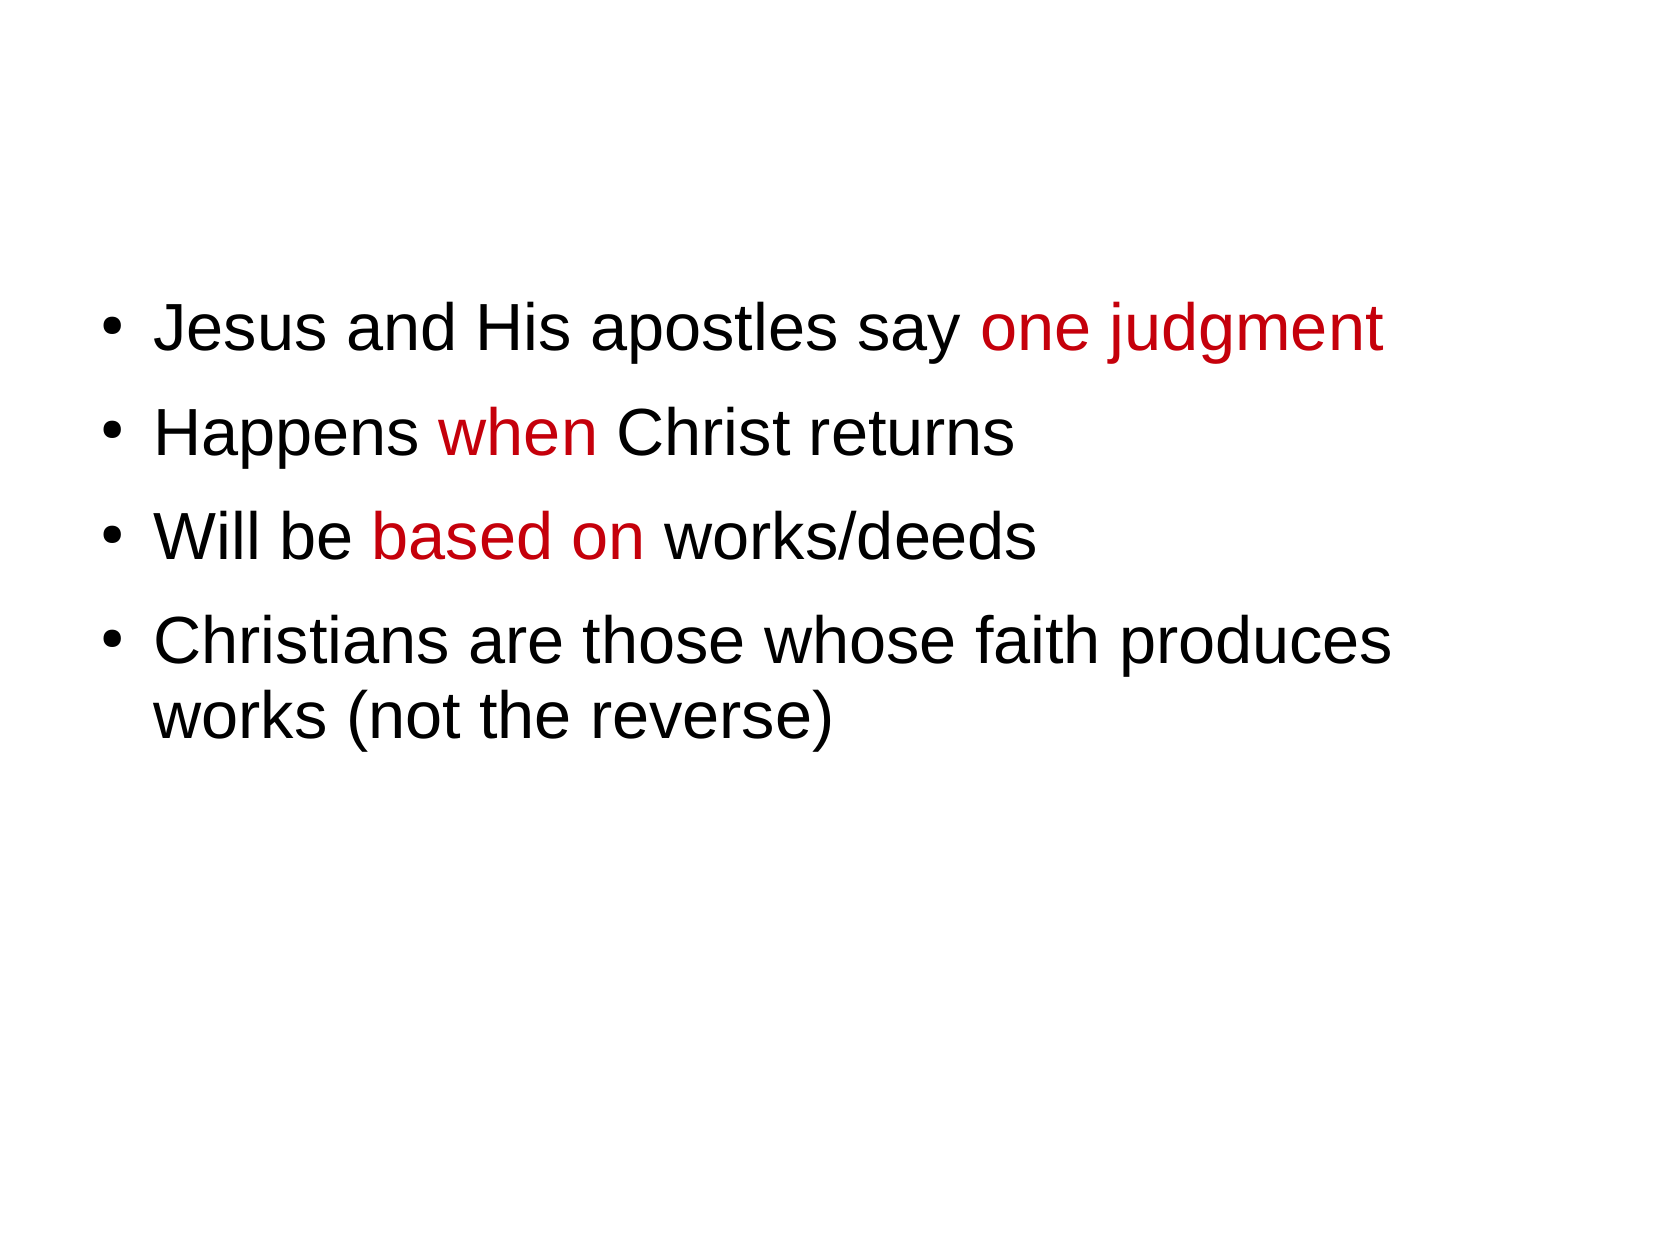

#
Jesus and His apostles say one judgment
Happens when Christ returns
Will be based on works/deeds
Christians are those whose faith produces works (not the reverse)